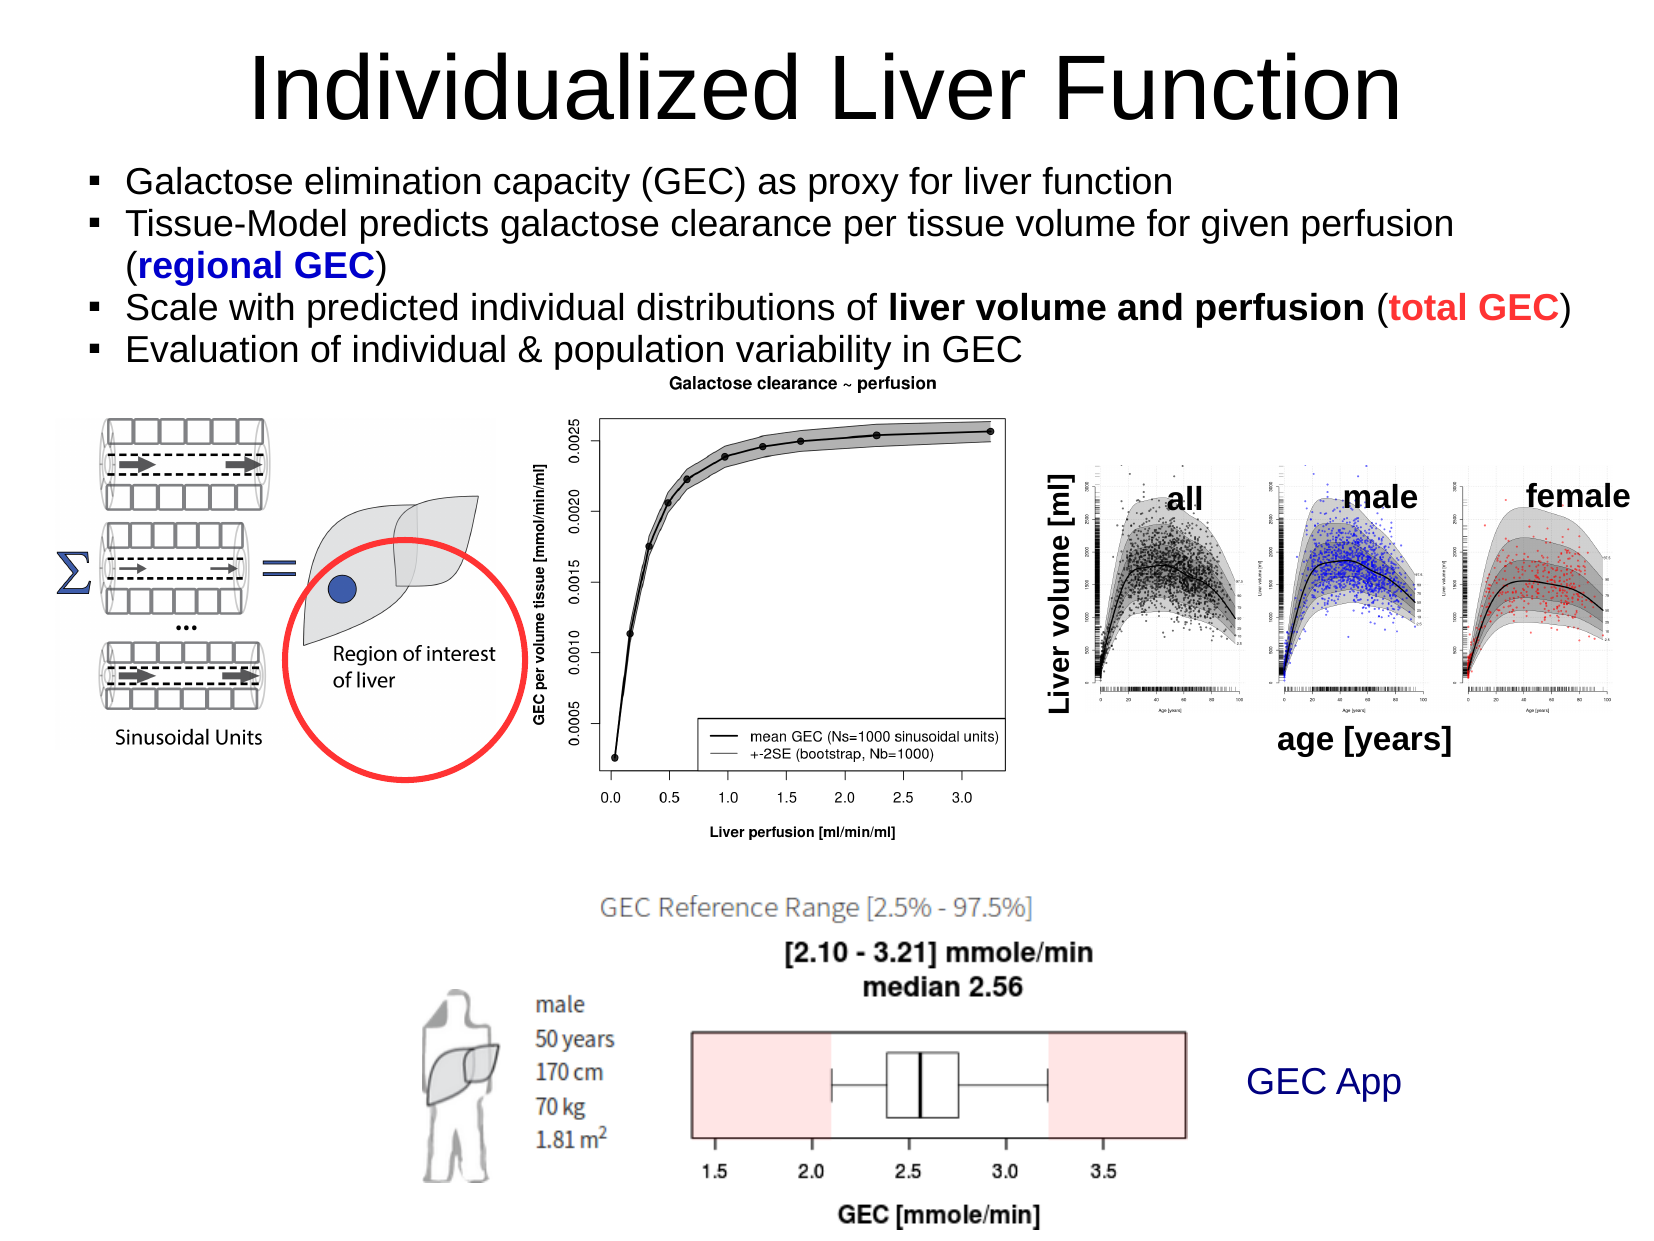

# Individualized Liver Function
Galactose elimination capacity (GEC) as proxy for liver function
Tissue-Model predicts galactose clearance per tissue volume for given perfusion (regional GEC)
Scale with predicted individual distributions of liver volume and perfusion (total GEC)
Evaluation of individual & population variability in GEC
female
male
all
Liver volume [ml]
age [years]
GEC App